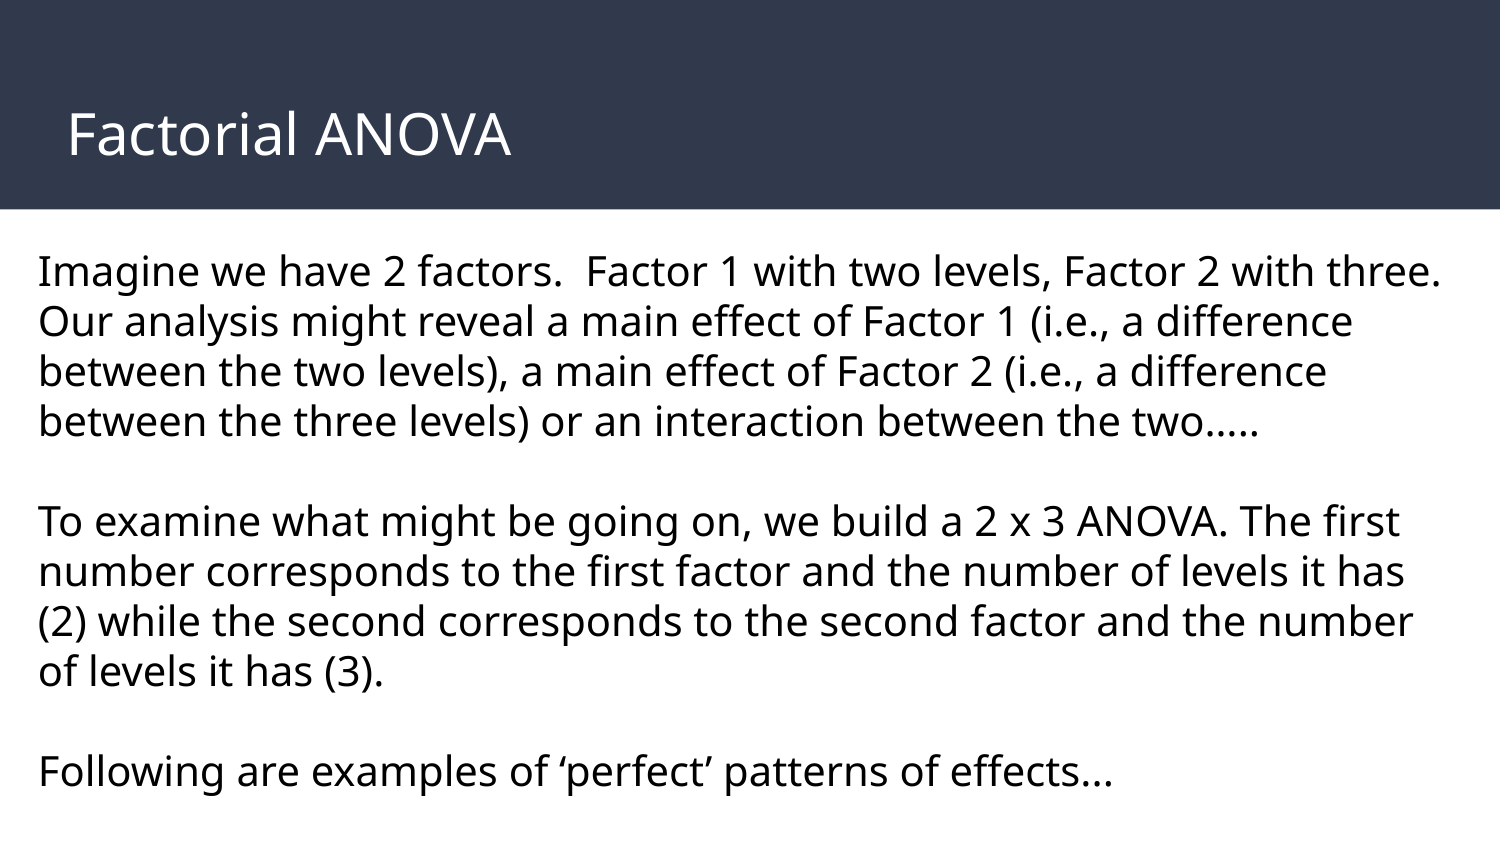

# Factorial ANOVA
Imagine we have 2 factors. Factor 1 with two levels, Factor 2 with three. Our analysis might reveal a main effect of Factor 1 (i.e., a difference between the two levels), a main effect of Factor 2 (i.e., a difference between the three levels) or an interaction between the two…..
To examine what might be going on, we build a 2 x 3 ANOVA. The first number corresponds to the first factor and the number of levels it has (2) while the second corresponds to the second factor and the number of levels it has (3).
Following are examples of ‘perfect’ patterns of effects...